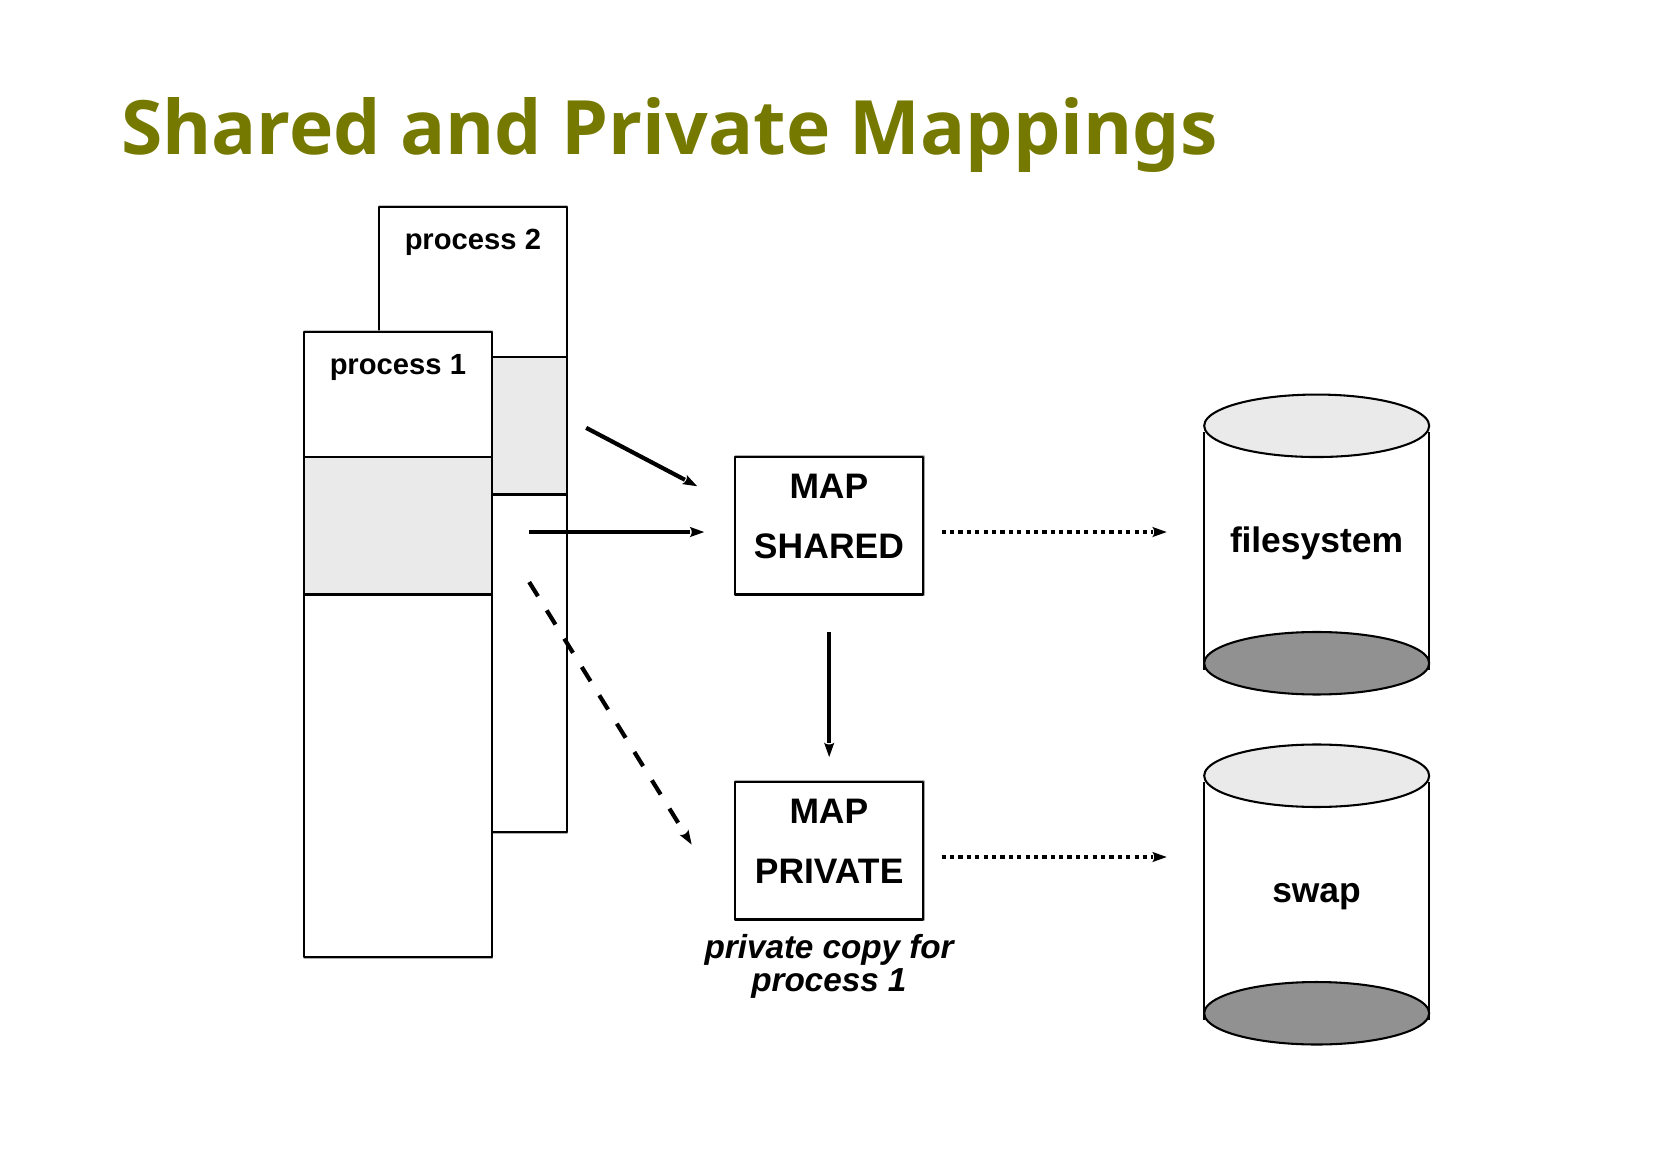

Shared and Private Mappings
process 2
process 1
MAP
SHARED
filesystem
MAP
PRIVATE
swap
private copy for process 1